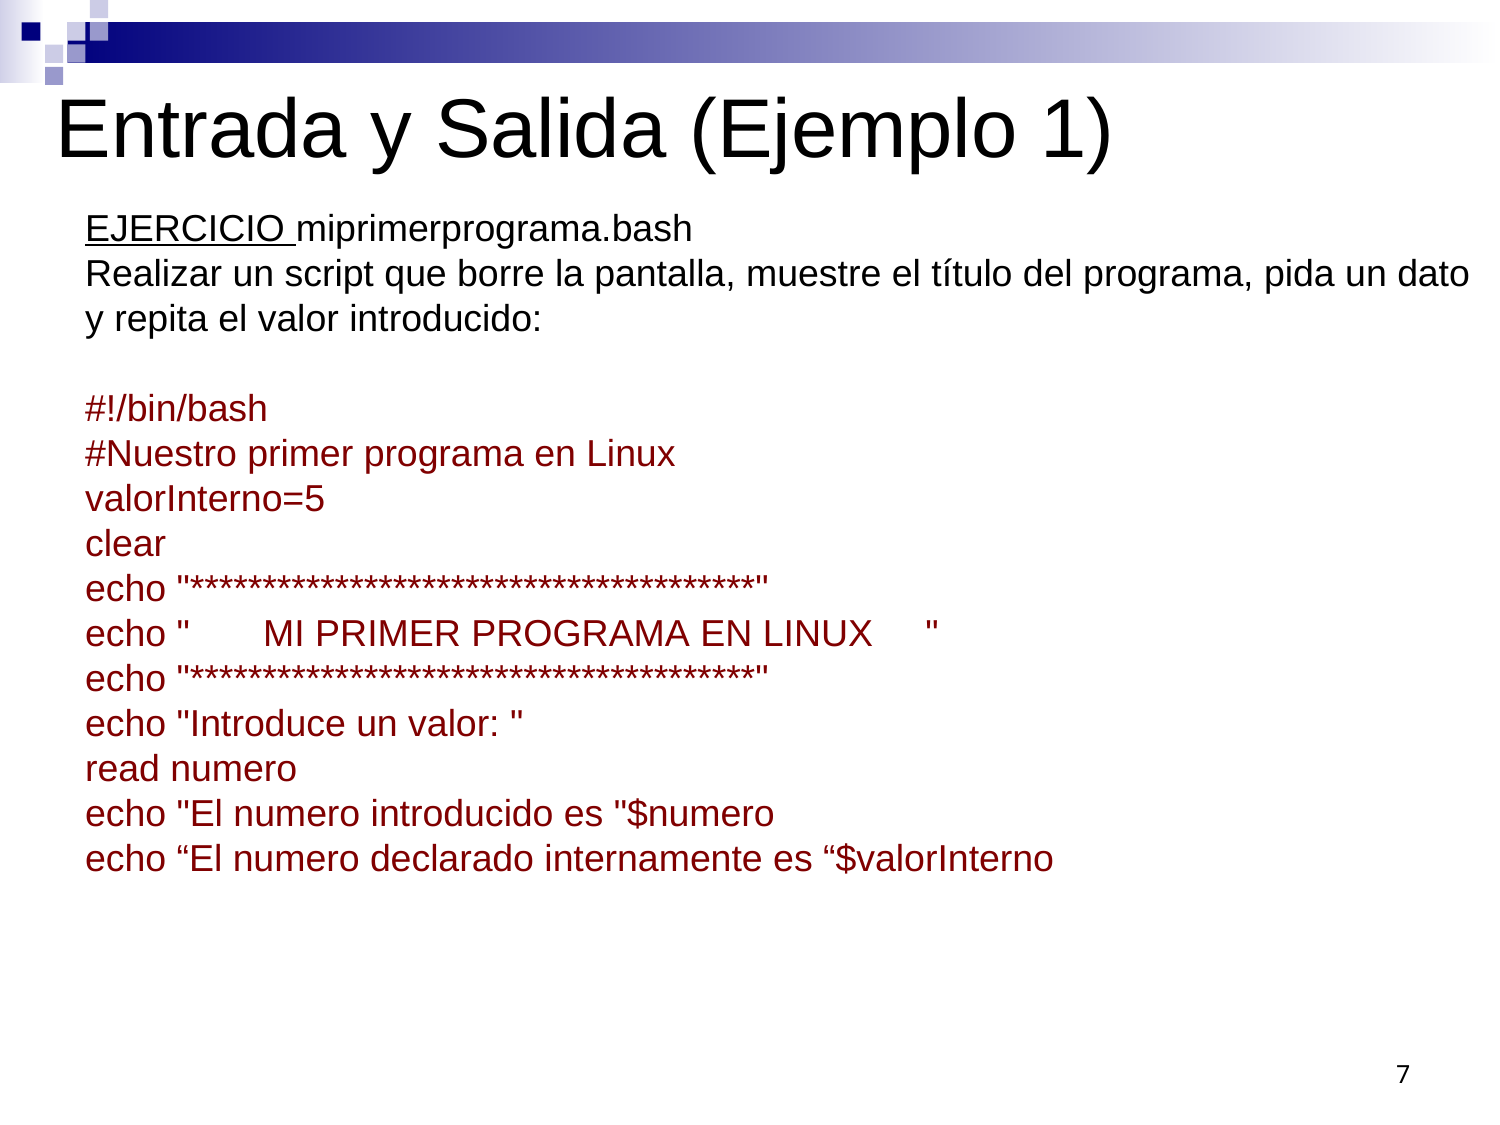

Entrada y Salida (Ejemplo 1)
EJERCICIO miprimerprograma.bash
Realizar un script que borre la pantalla, muestre el título del programa, pida un dato y repita el valor introducido:
#!/bin/bash
#Nuestro primer programa en Linux
valorInterno=5
clear
echo "***************************************"
echo " MI PRIMER PROGRAMA EN LINUX "
echo "***************************************"
echo "Introduce un valor: "
read numero
echo "El numero introducido es "$numero
echo “El numero declarado internamente es “$valorInterno